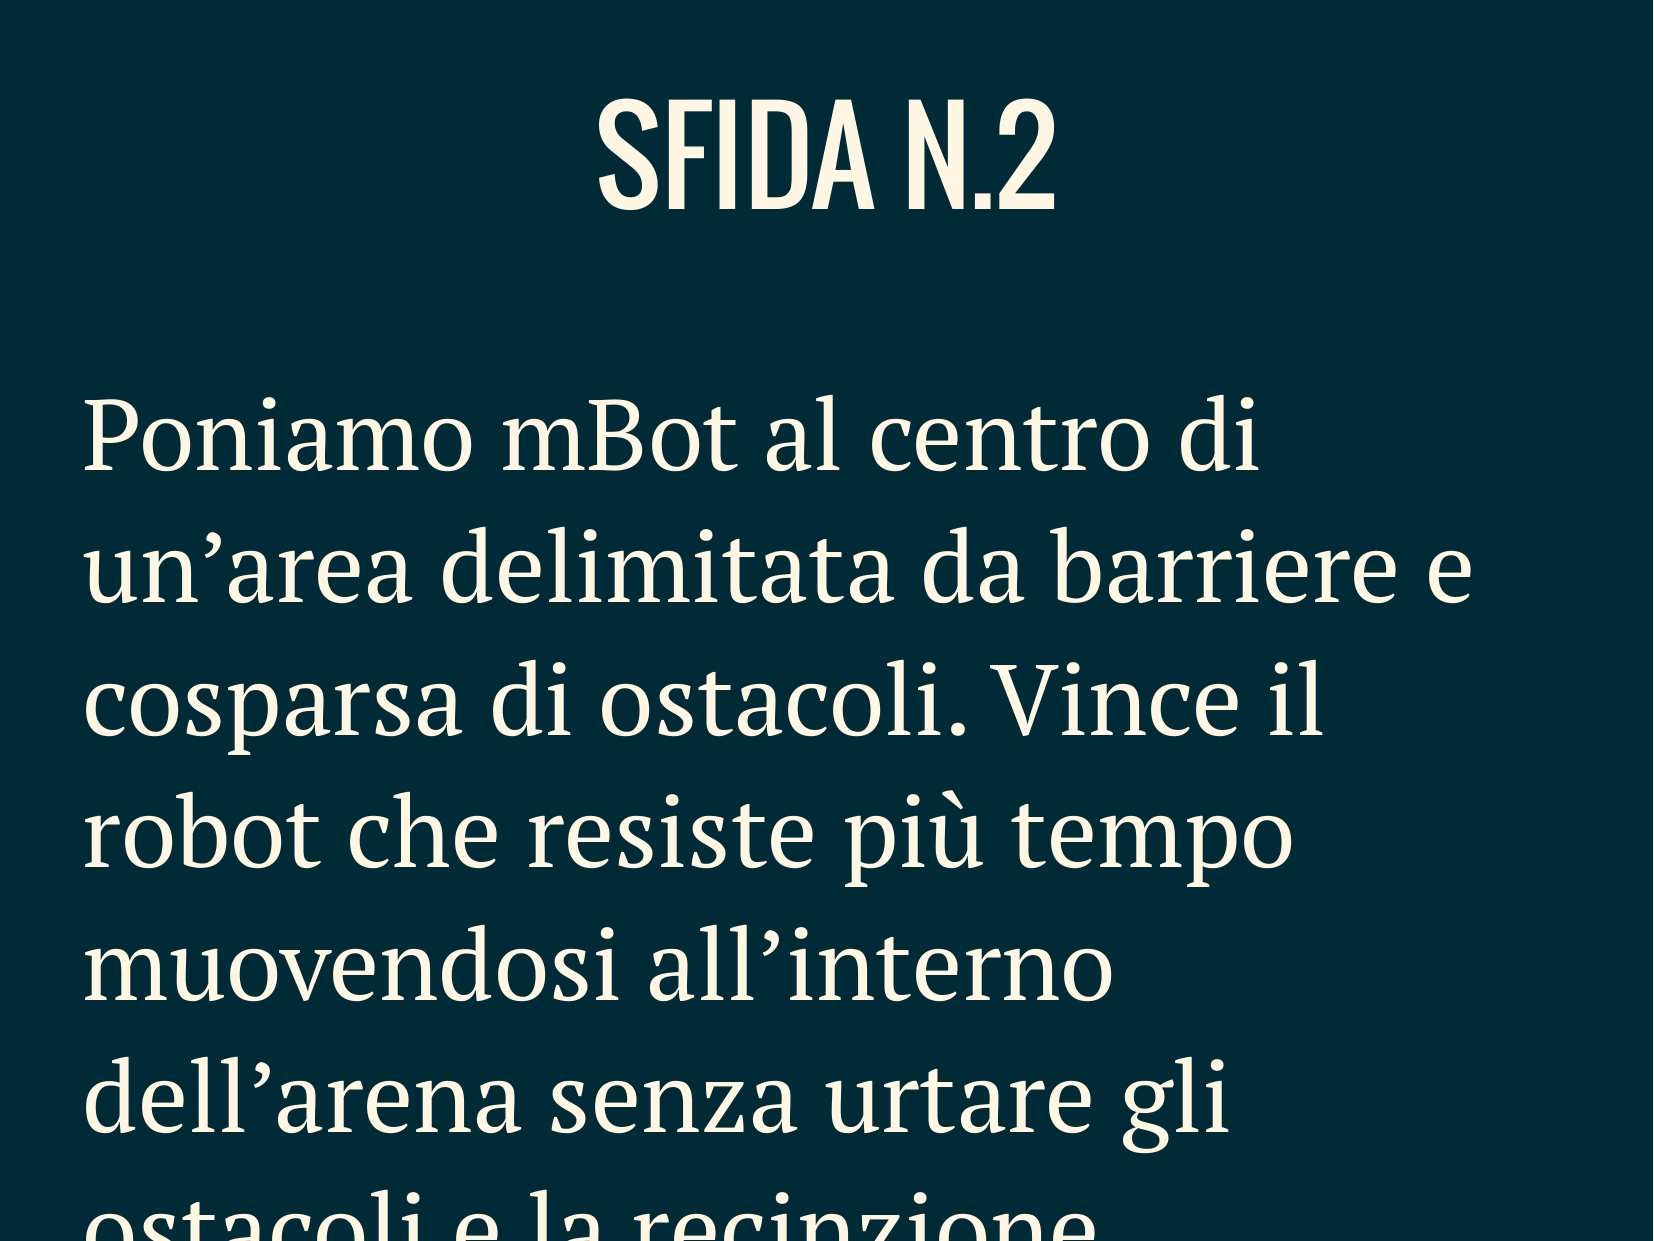

# Sfida n.2
Poniamo mBot al centro di un’area delimitata da barriere e cosparsa di ostacoli. Vince il robot che resiste più tempo muovendosi all’interno dell’arena senza urtare gli ostacoli e la recinzione perimetrica.